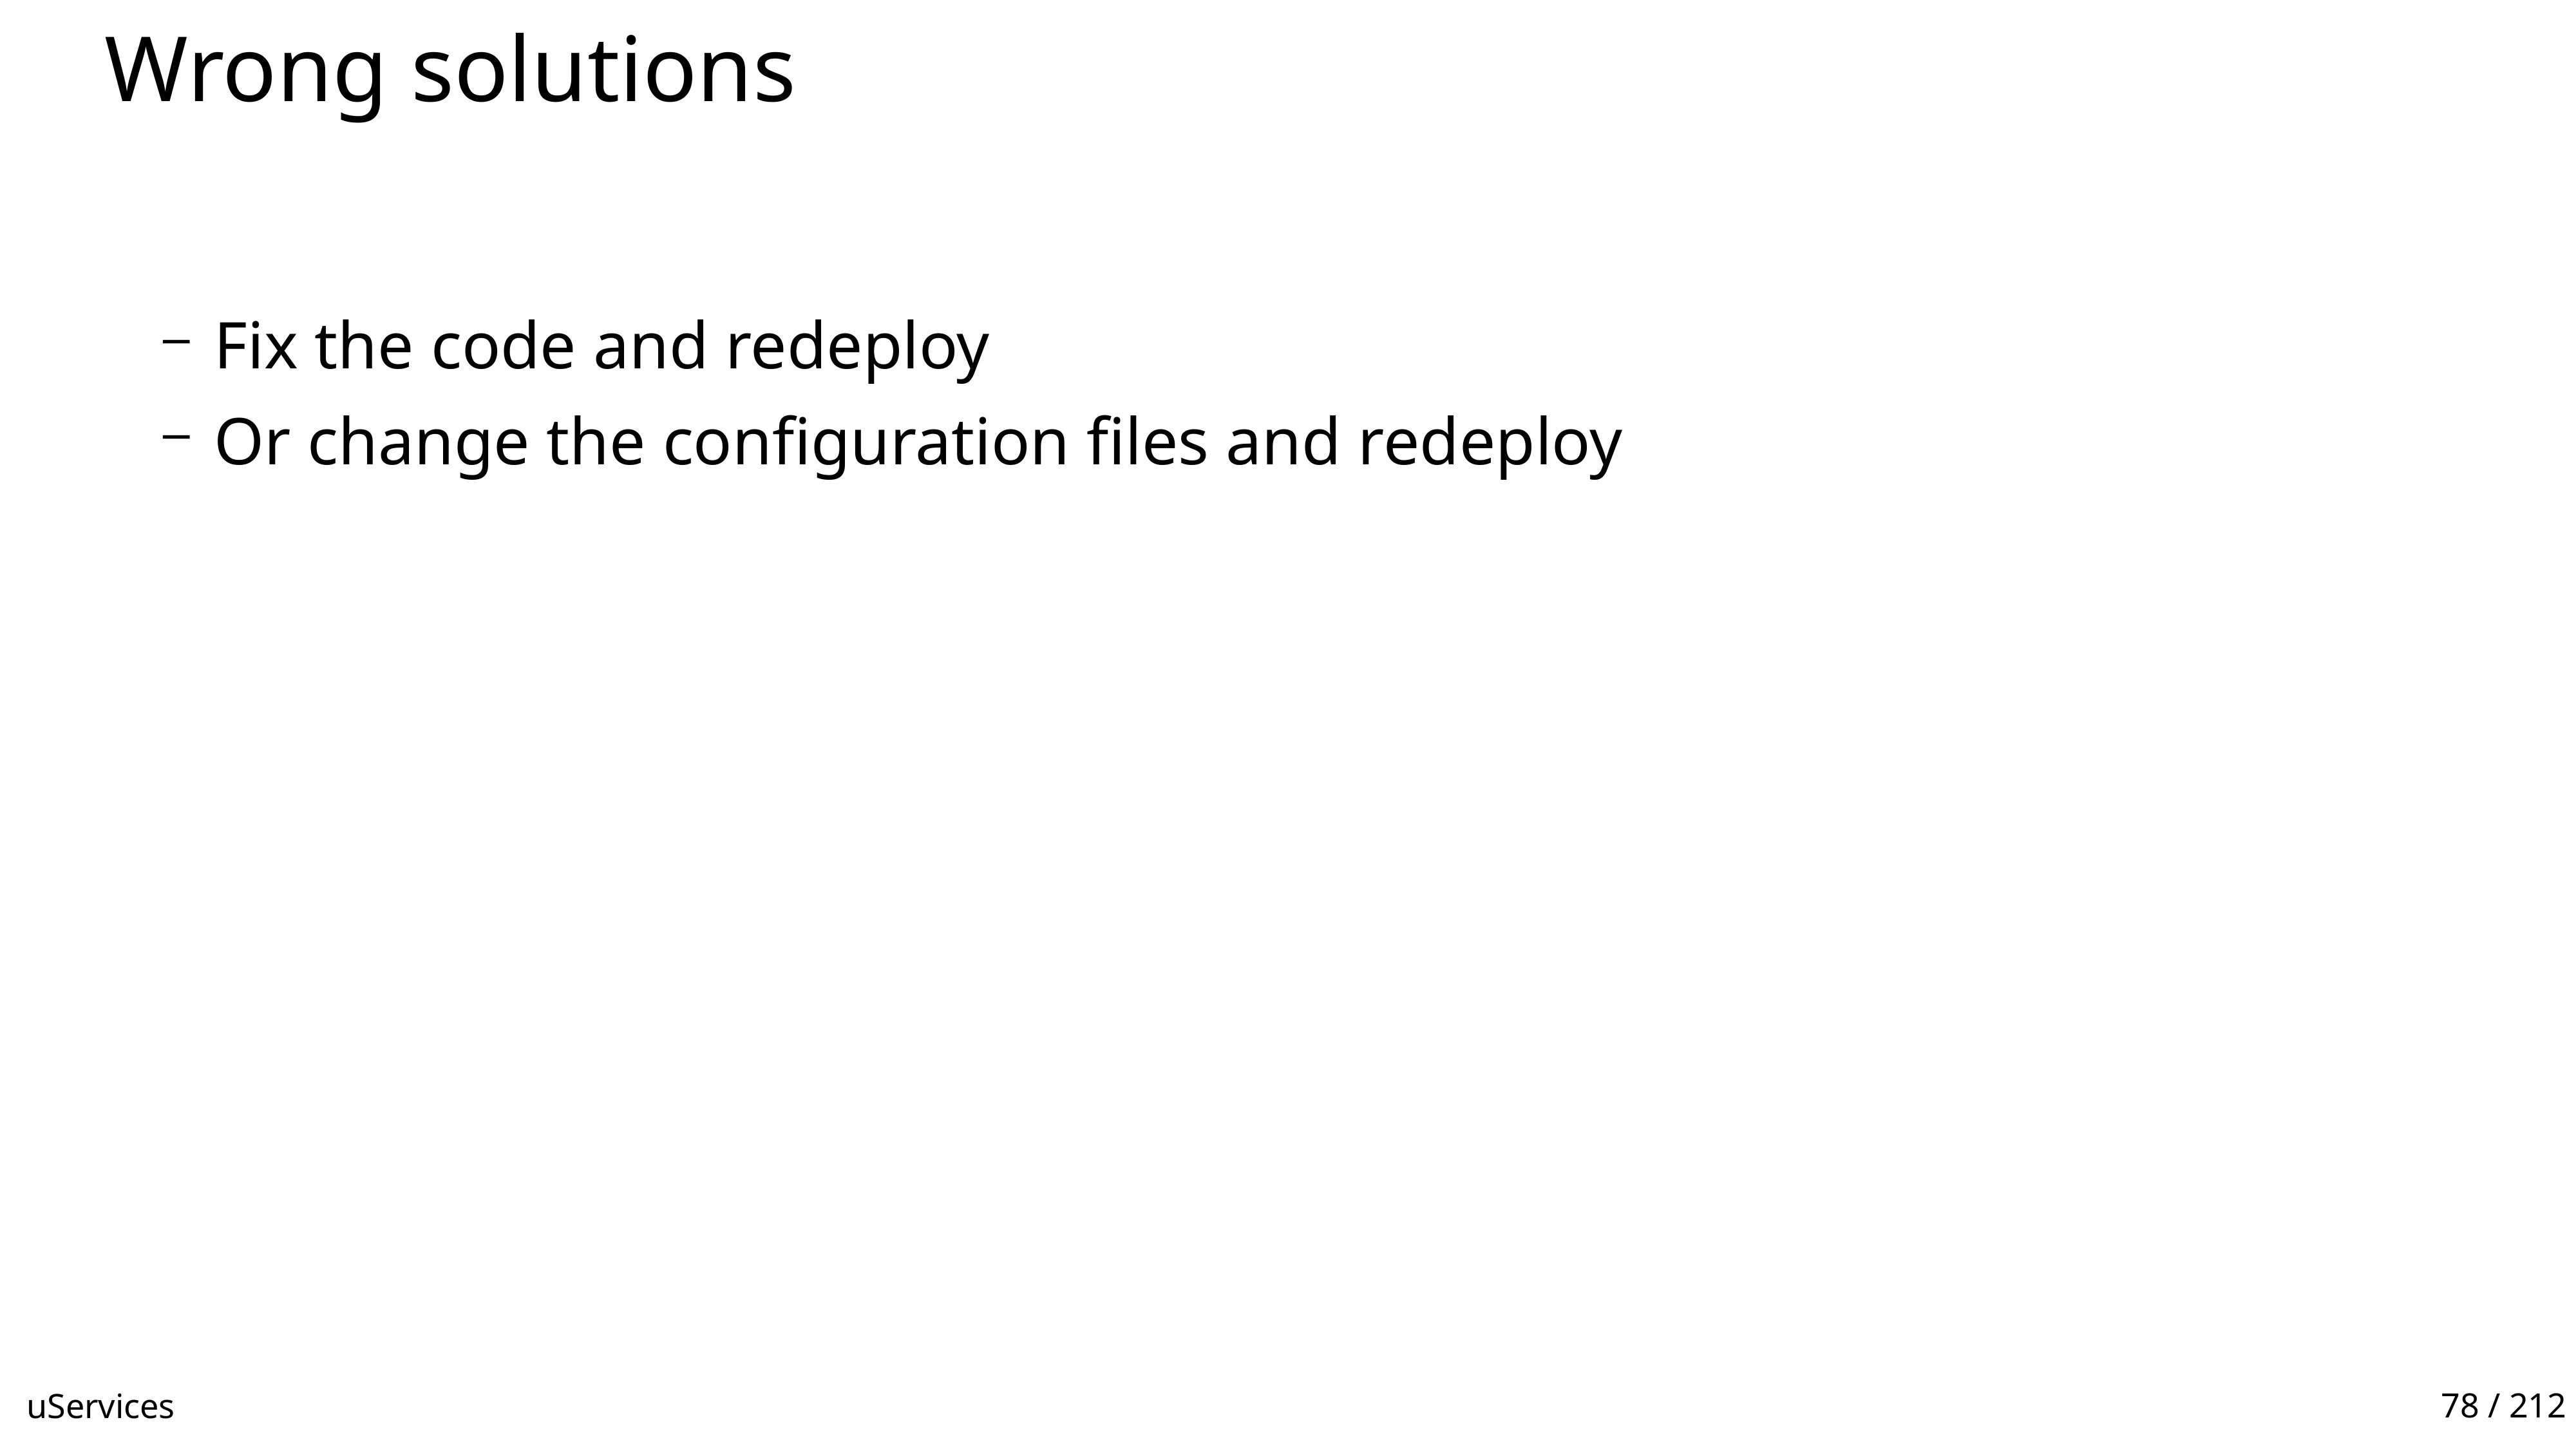

Wrong solutions
# Fix the code and redeploy
 Or change the configuration files and redeploy
uServices